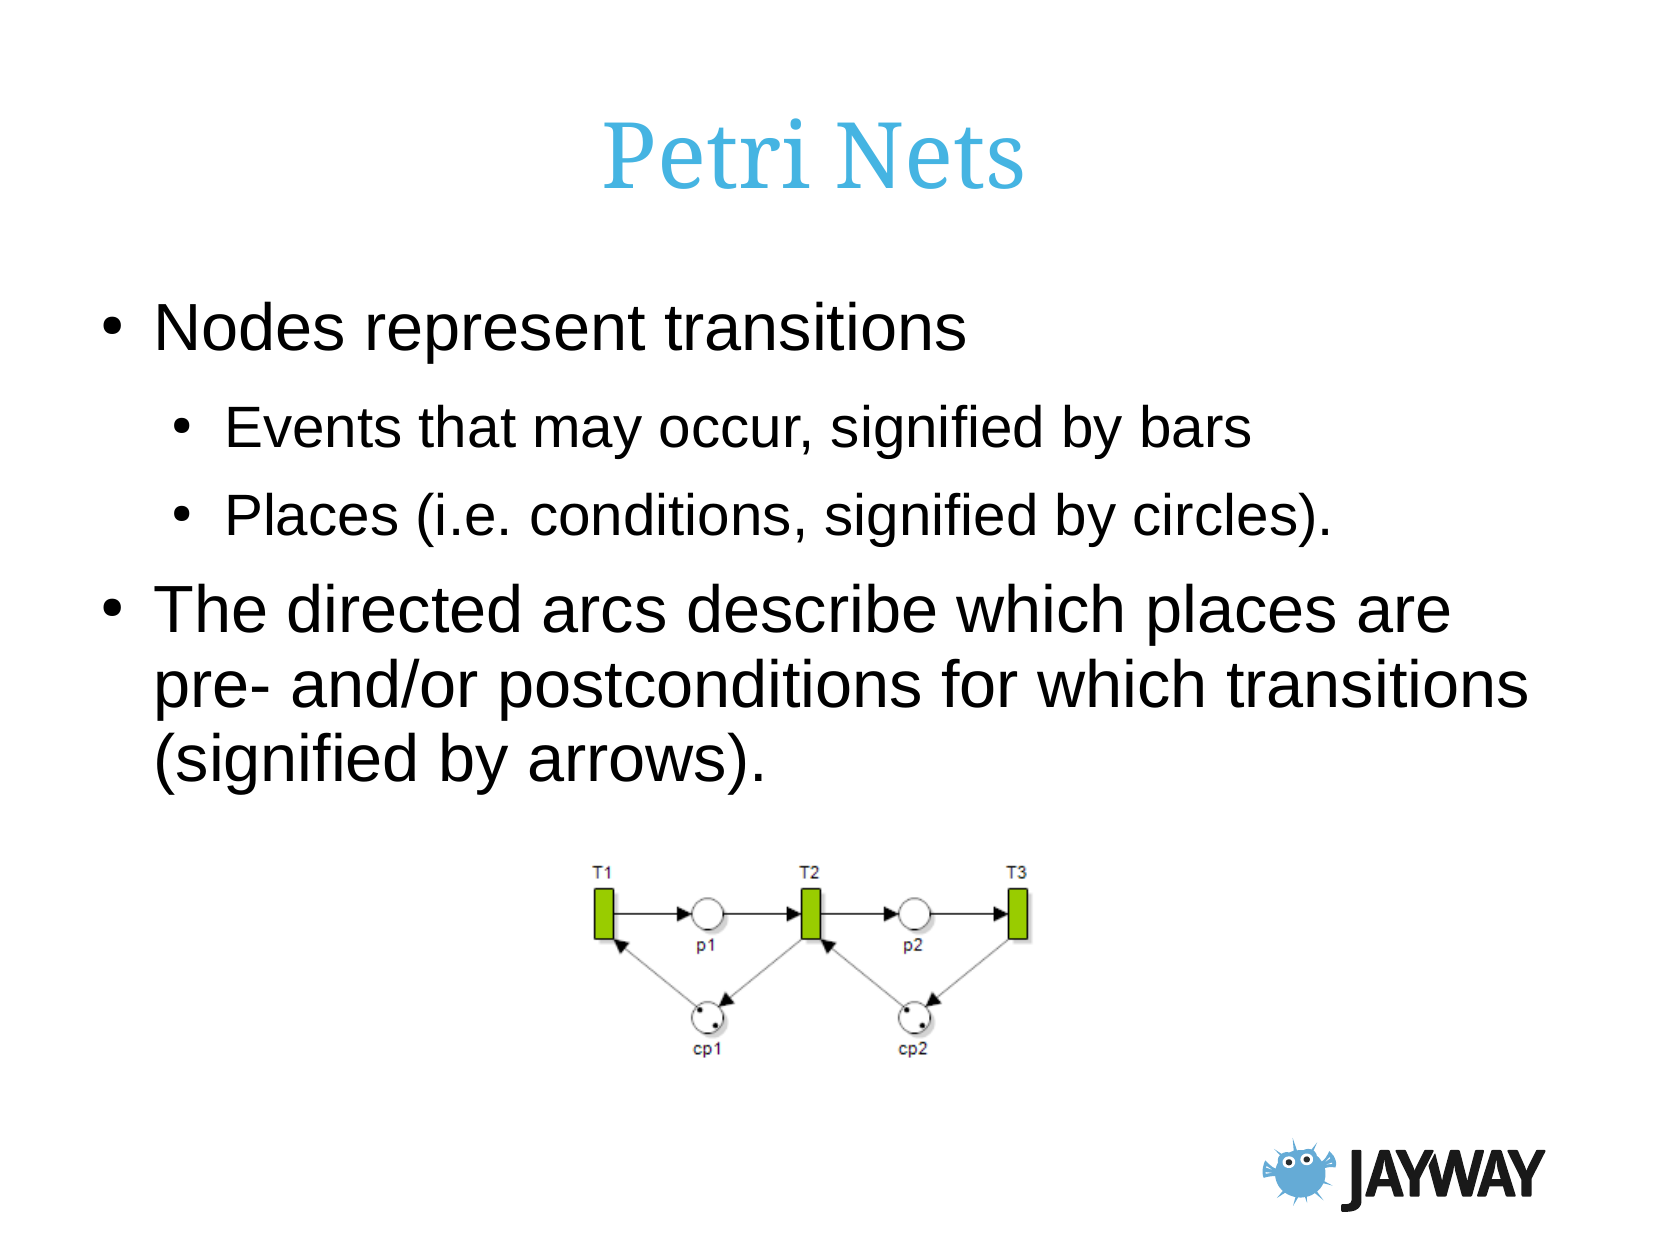

# Petri Nets
Nodes represent transitions
Events that may occur, signified by bars
Places (i.e. conditions, signified by circles).
The directed arcs describe which places are pre- and/or postconditions for which transitions (signified by arrows).